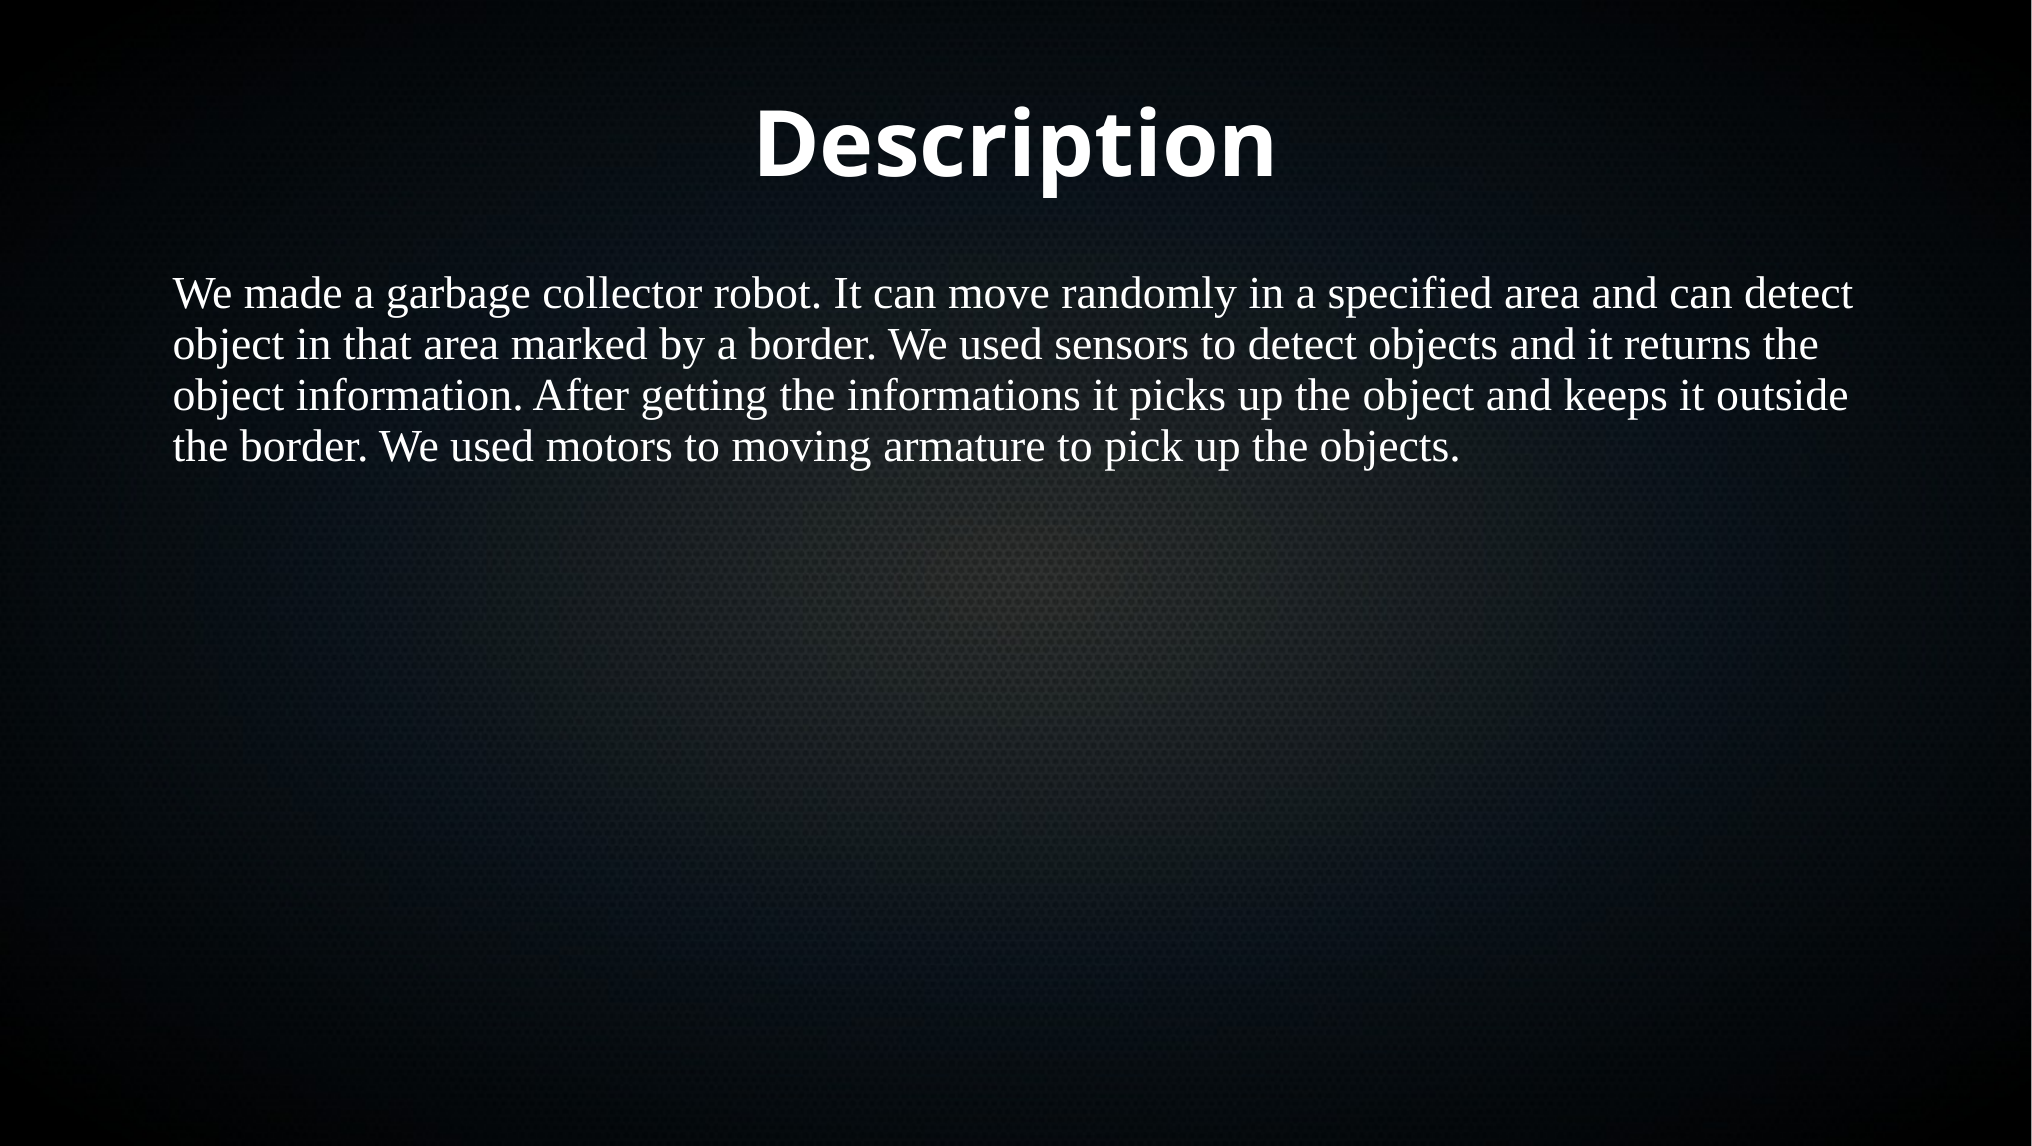

# Description
We made a garbage collector robot. It can move randomly in a specified area and can detect object in that area marked by a border. We used sensors to detect objects and it returns the object information. After getting the informations it picks up the object and keeps it outside the border. We used motors to moving armature to pick up the objects.